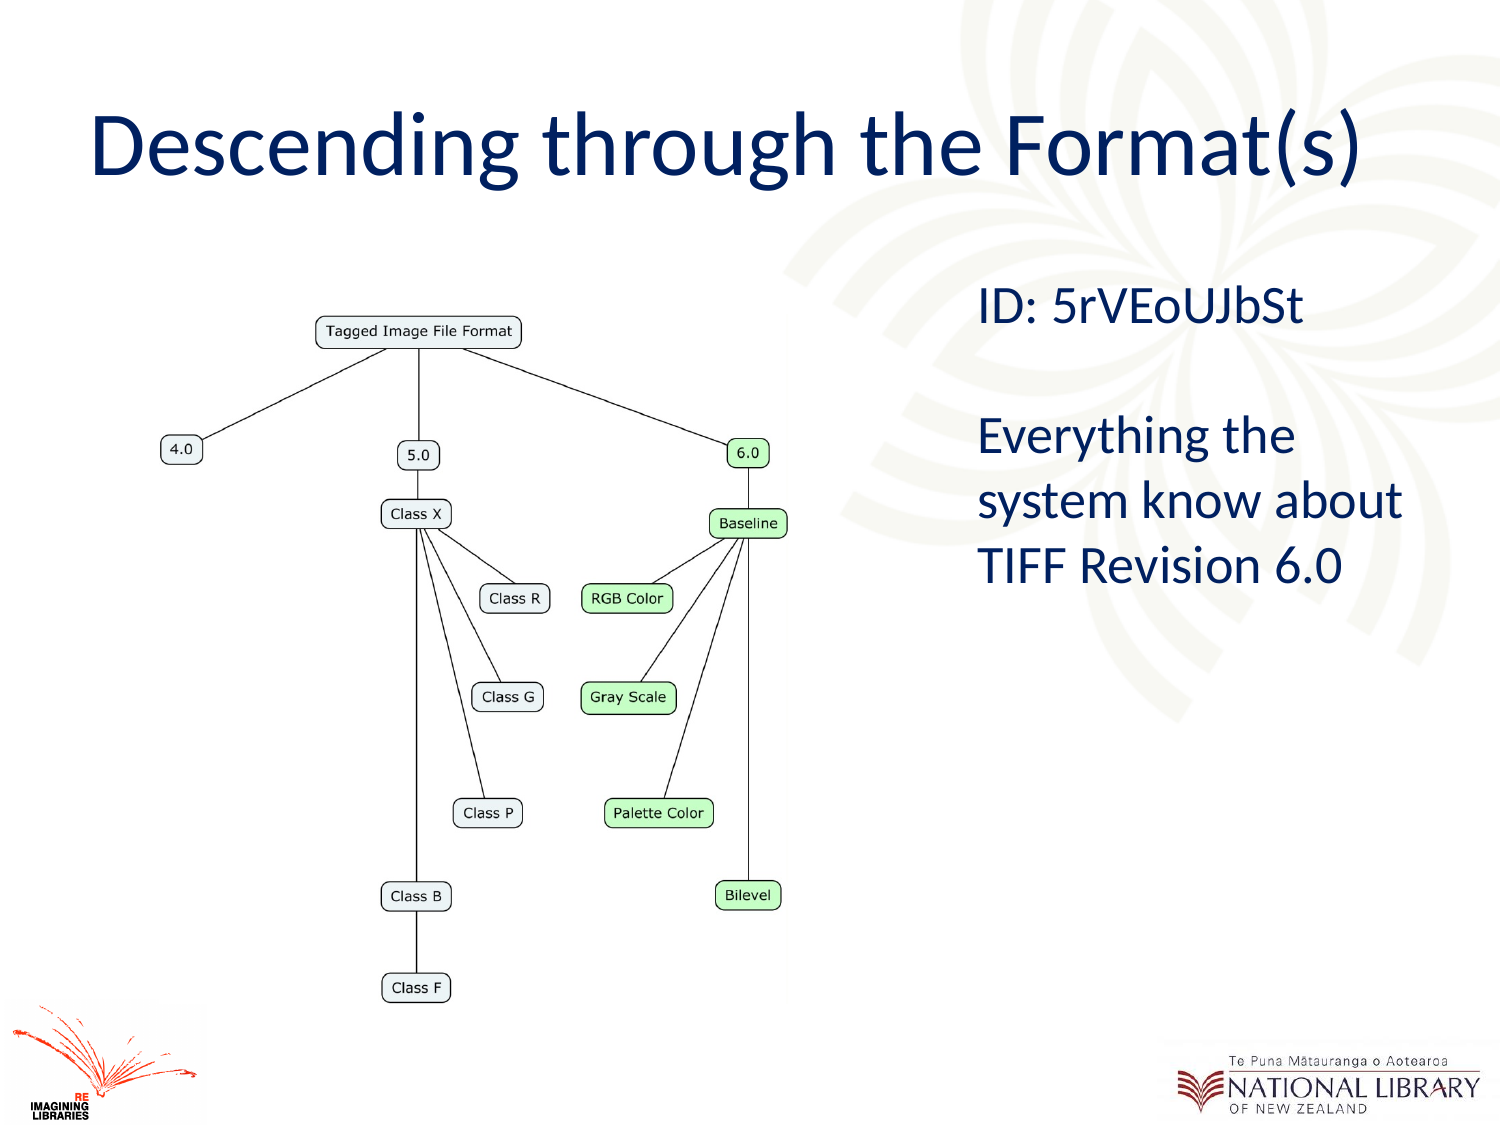

Descending through the Format(s)
ID: 5rVEoUJbSt
Everything the system know about TIFF Revision 6.0